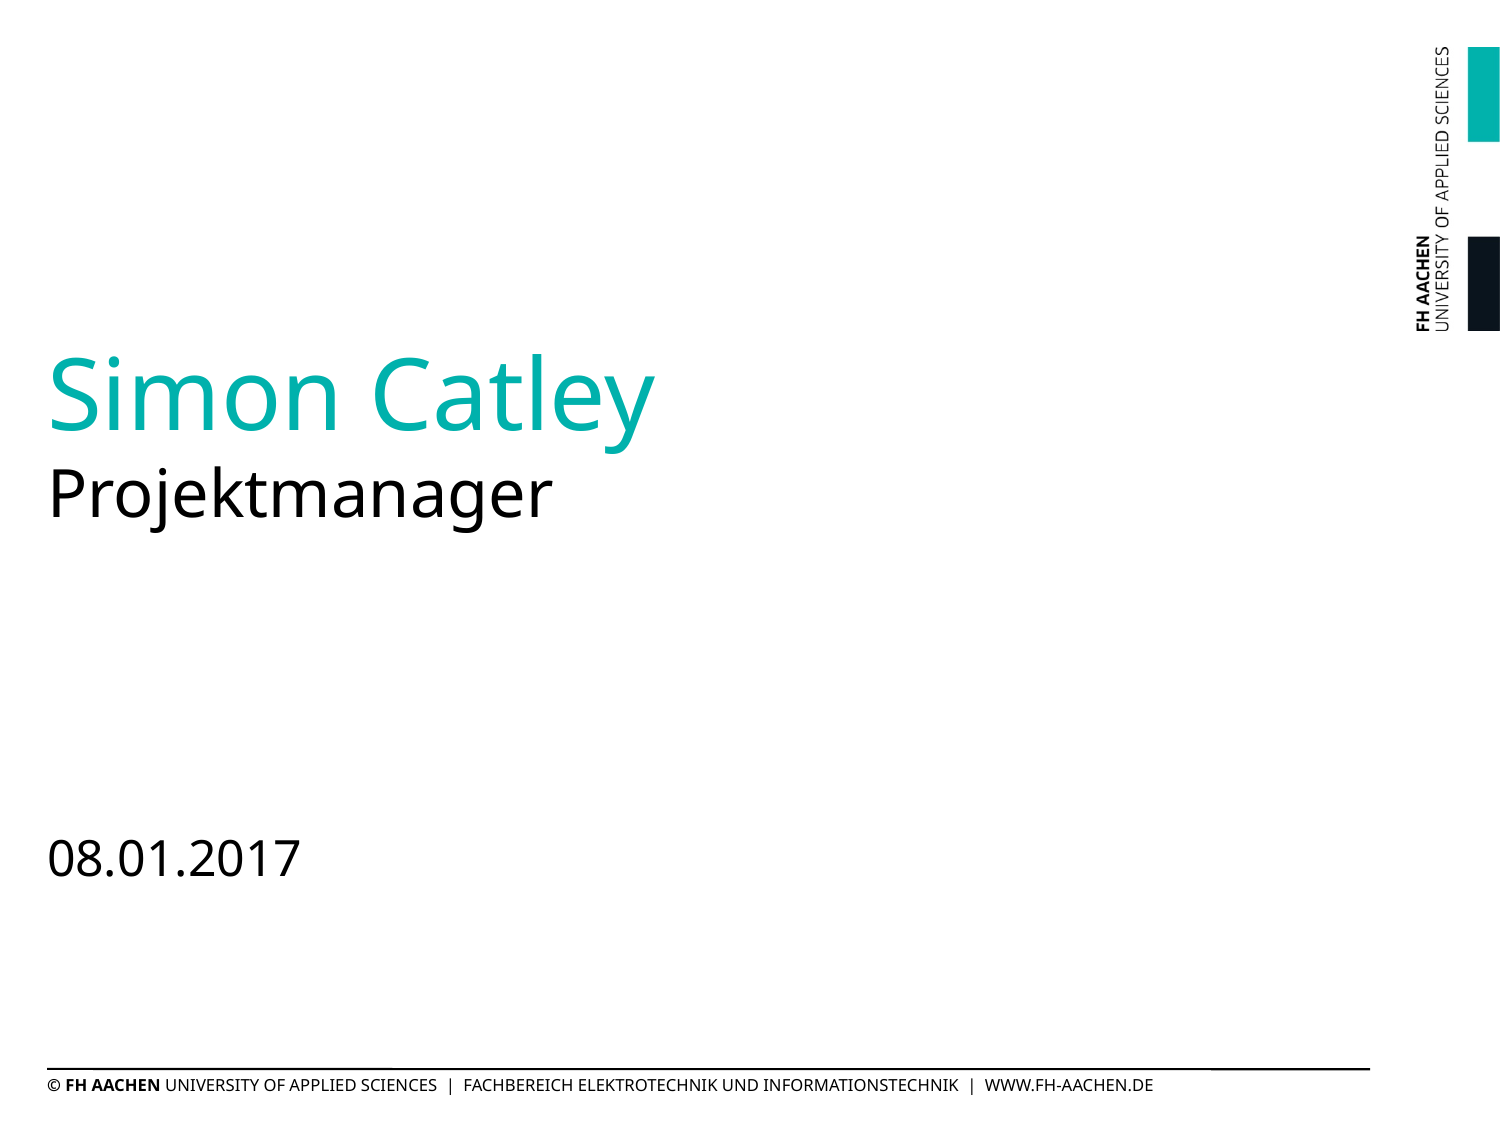

# Simon Catley Projektmanager
08.01.2017
© FH AACHEN UNIVERSITY OF APPLIED SCIENCES | FACHBEREICH ELEKTROTECHNIK UND INFORMATIONSTECHNIK | WWW.FH-AACHEN.DE